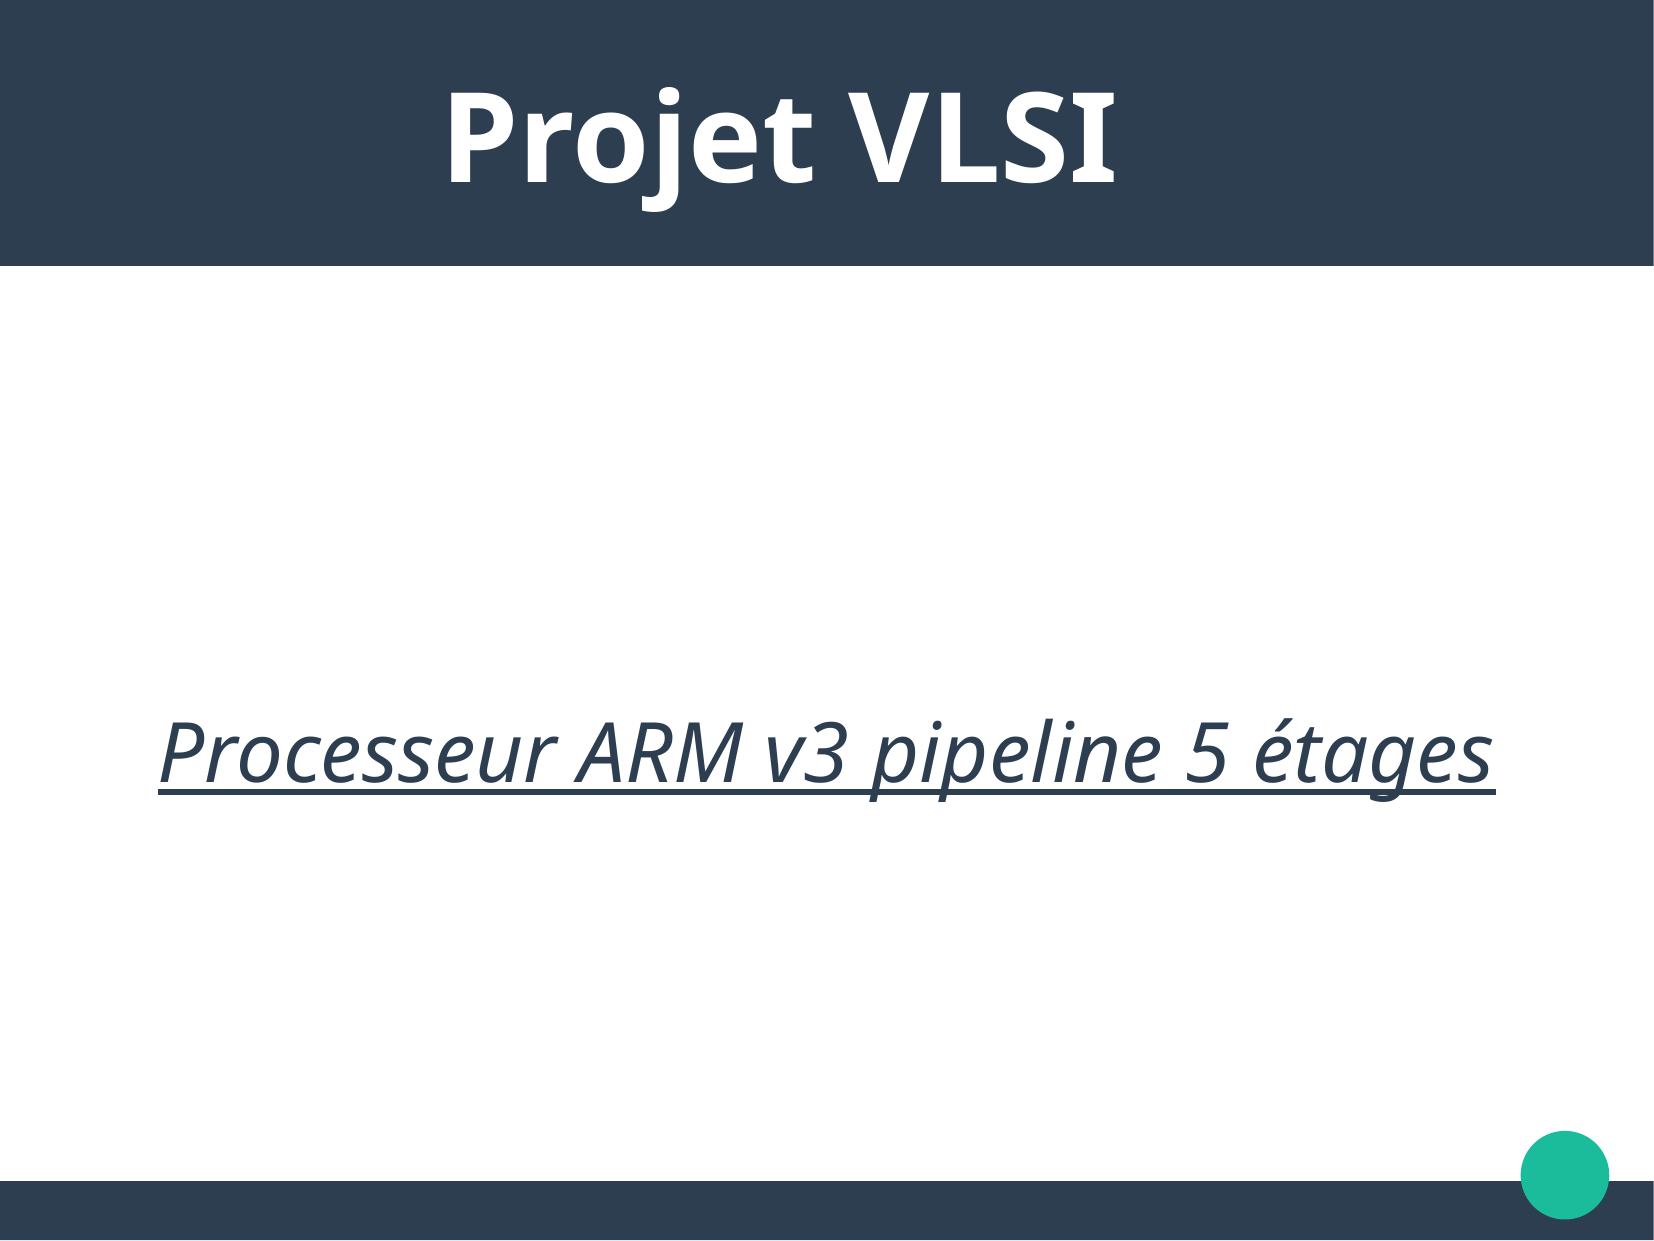

# Projet VLSI
Processeur ARM v3 pipeline 5 étages